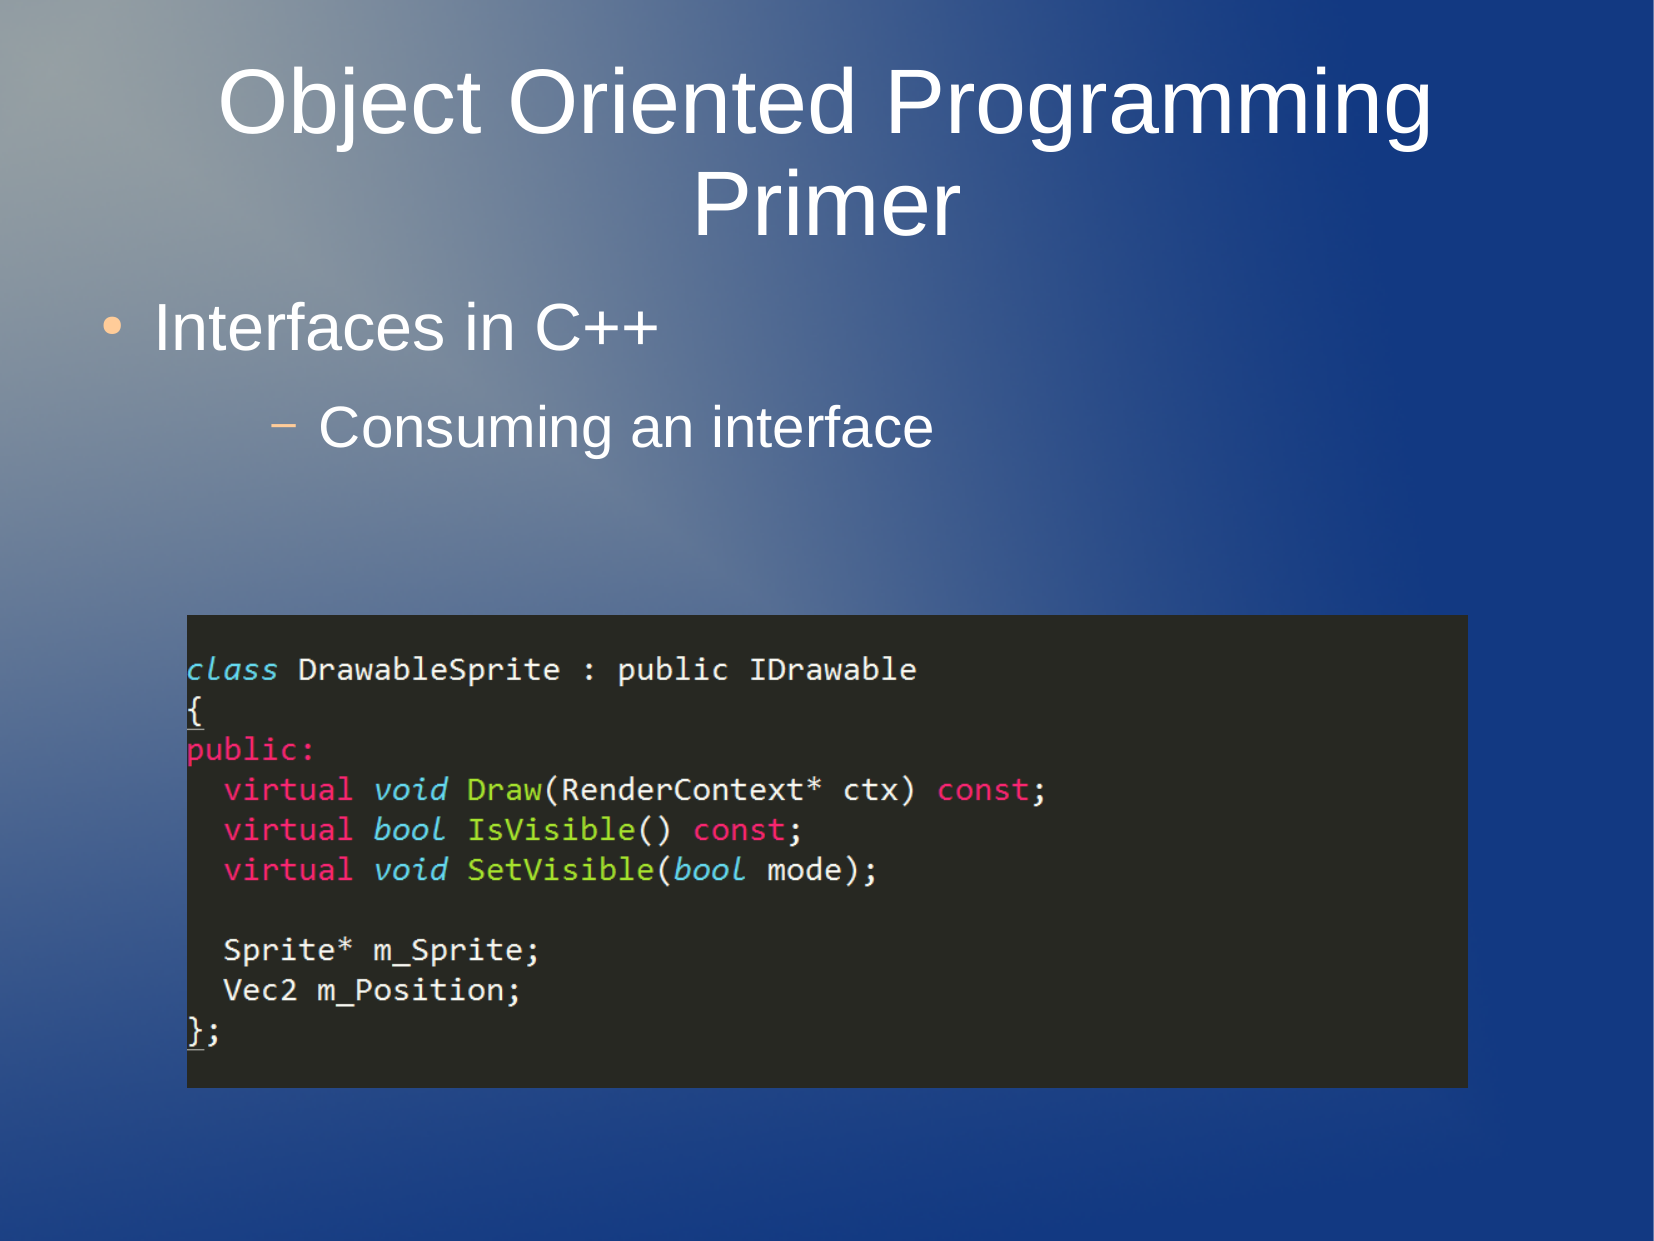

# Object Oriented Programming Primer
Interfaces in C++
Consuming an interface